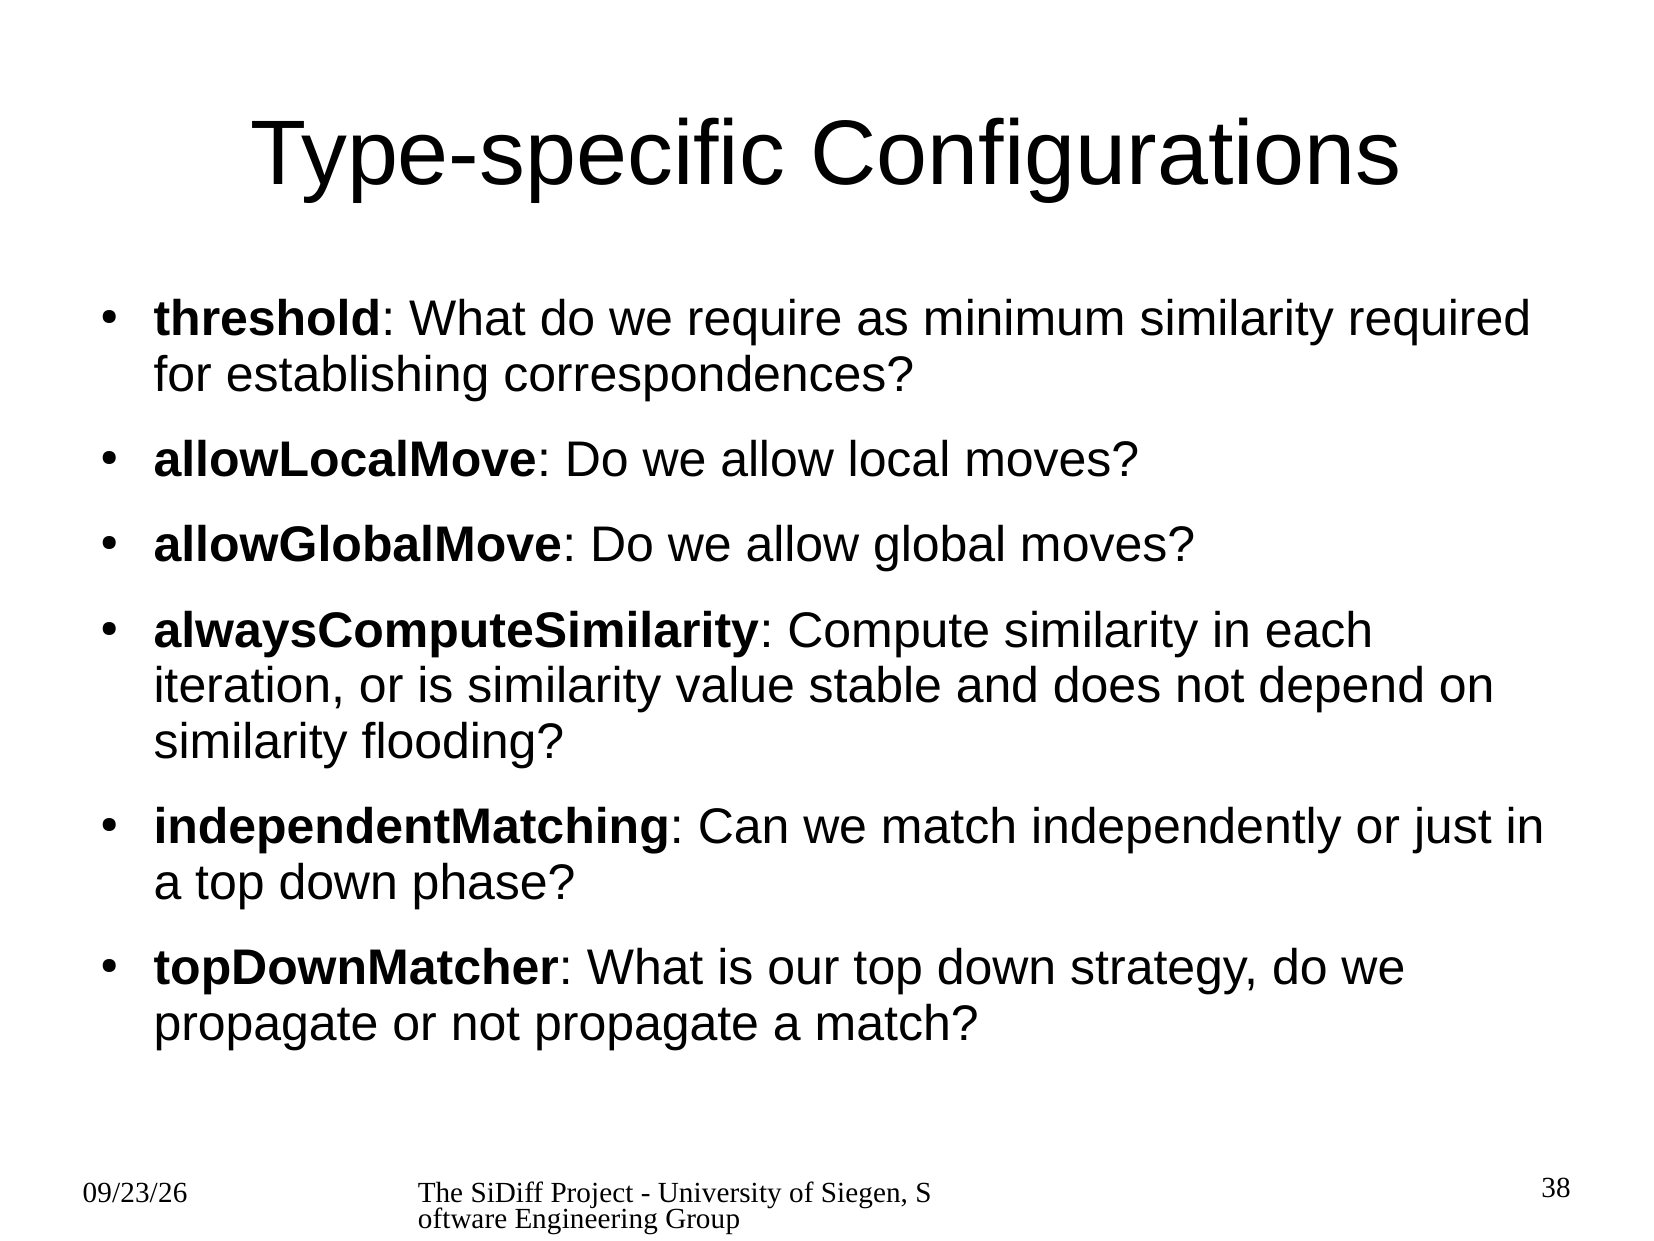

# Type-specific Configurations
threshold: What do we require as minimum similarity required for establishing correspondences?
allowLocalMove: Do we allow local moves?
allowGlobalMove: Do we allow global moves?
alwaysComputeSimilarity: Compute similarity in each iteration, or is similarity value stable and does not depend on similarity flooding?
independentMatching: Can we match independently or just in a top down phase?
topDownMatcher: What is our top down strategy, do we propagate or not propagate a match?
38
The SiDiff Project - University of Siegen, Software Engineering Group